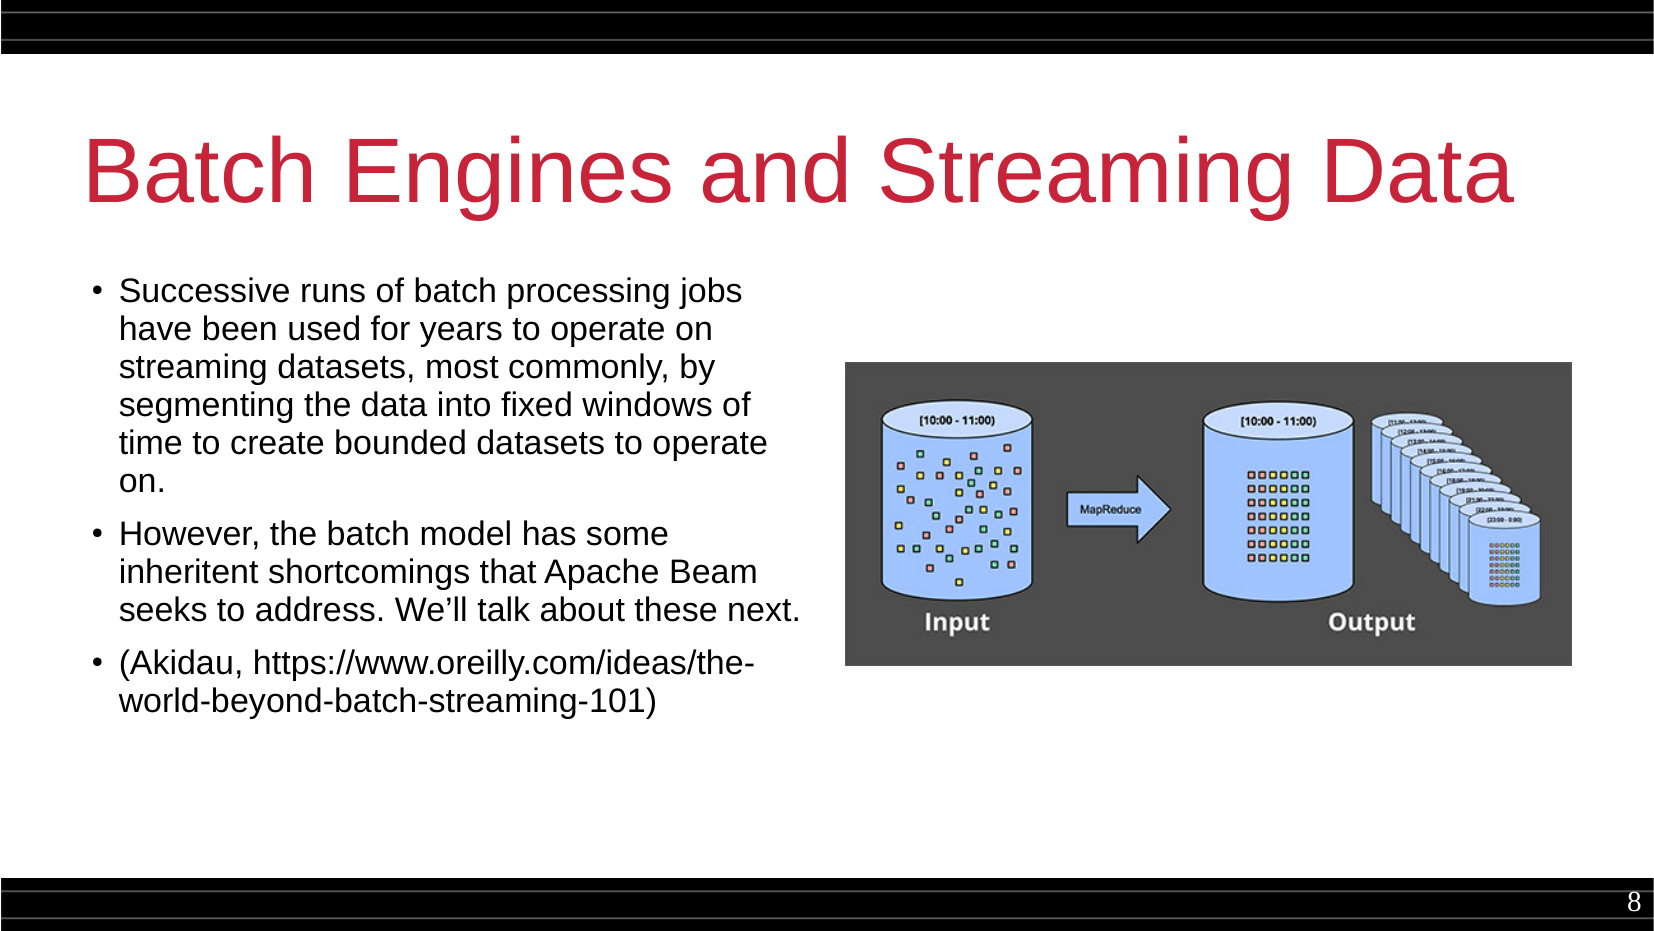

# Batch Engines and Streaming Data
Successive runs of batch processing jobs have been used for years to operate on streaming datasets, most commonly, by segmenting the data into fixed windows of time to create bounded datasets to operate on.
However, the batch model has some inheritent shortcomings that Apache Beam seeks to address. We’ll talk about these next.
(Akidau, https://www.oreilly.com/ideas/the-world-beyond-batch-streaming-101)